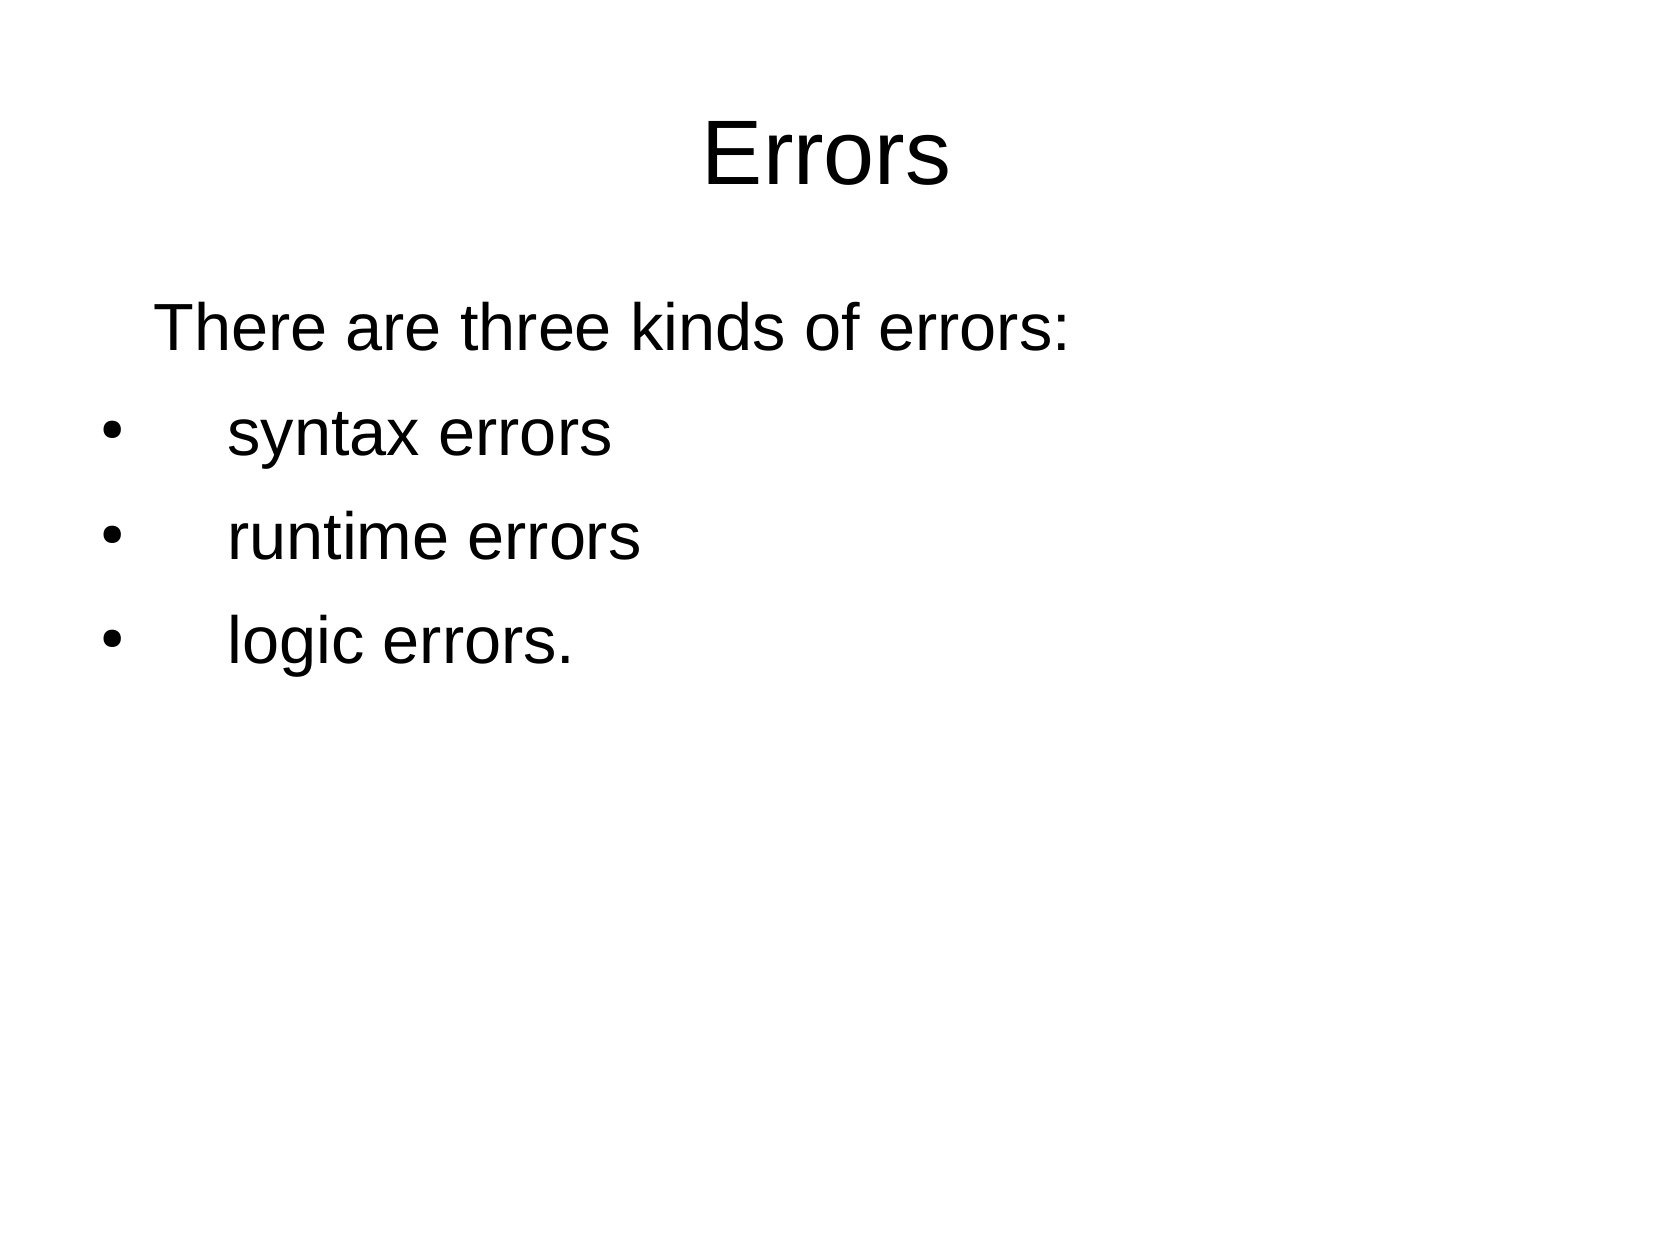

# Errors
There are three kinds of errors:
 syntax errors
 runtime errors
 logic errors.